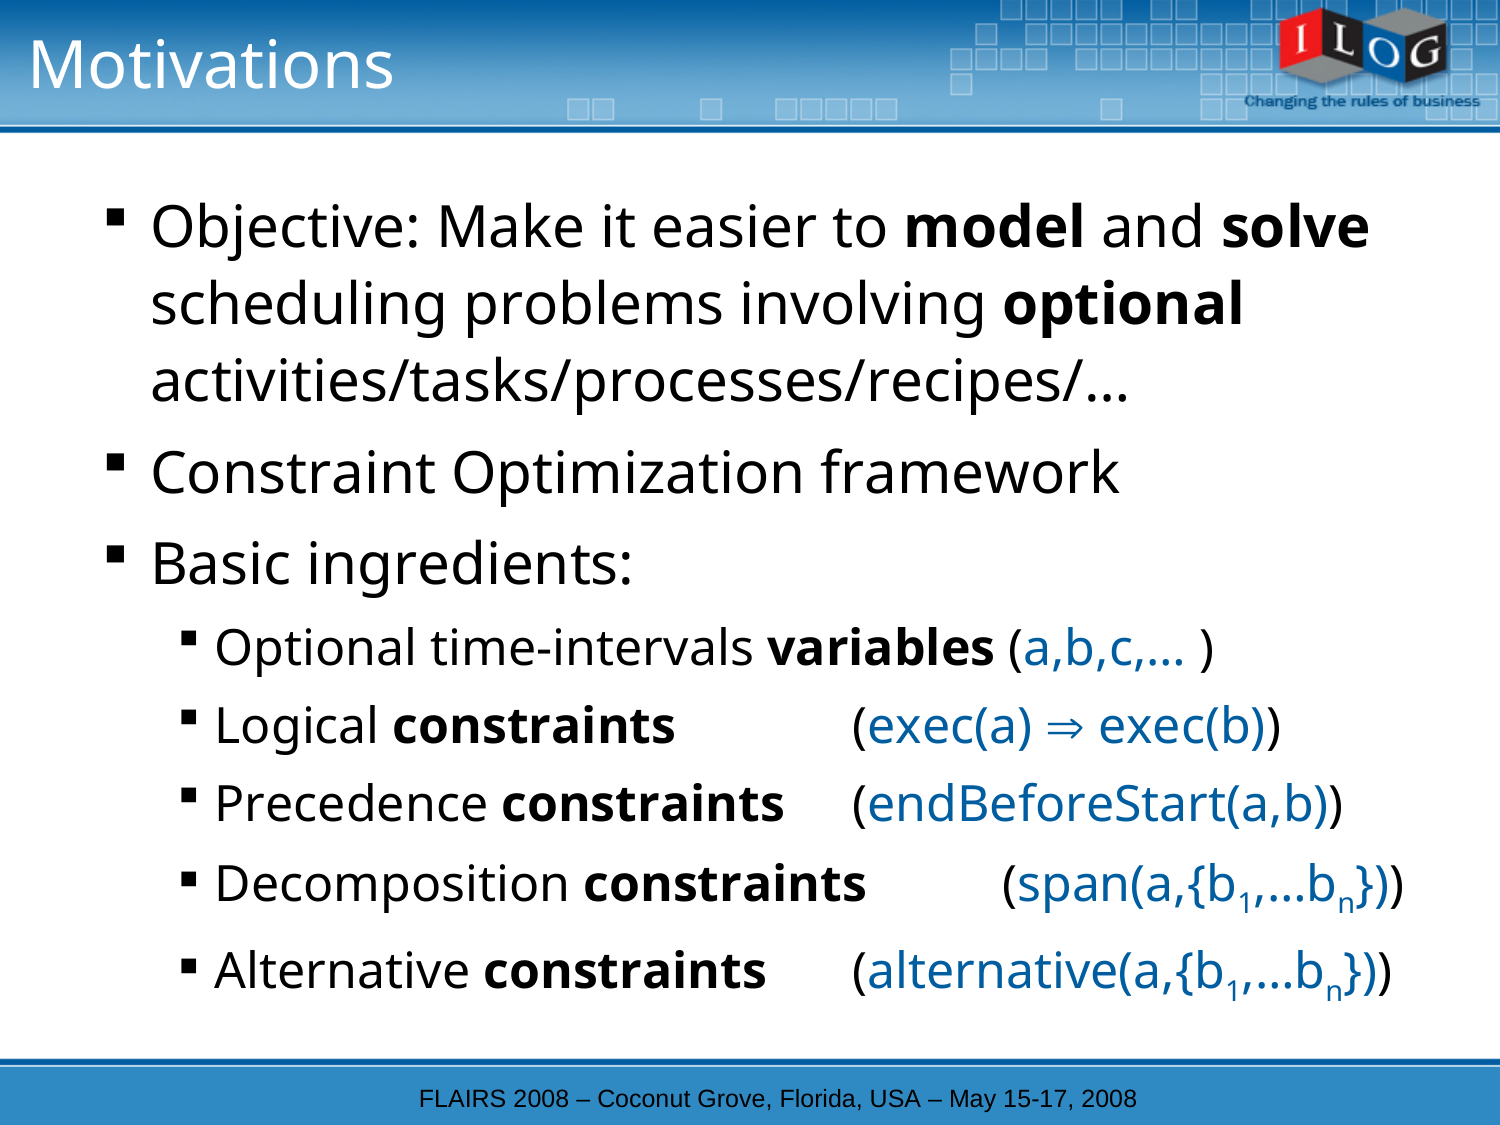

# Motivations
Objective: Make it easier to model and solve scheduling problems involving optional activities/tasks/processes/recipes/…
Constraint Optimization framework
Basic ingredients:
Optional time-intervals variables (a,b,c,… )
Logical constraints 		(exec(a)  exec(b))
Precedence constraints 	(endBeforeStart(a,b))
Decomposition constraints 	(span(a,{b1,…bn}))
Alternative constraints 	(alternative(a,{b1,…bn}))
17
© ILOG, All rights reserved